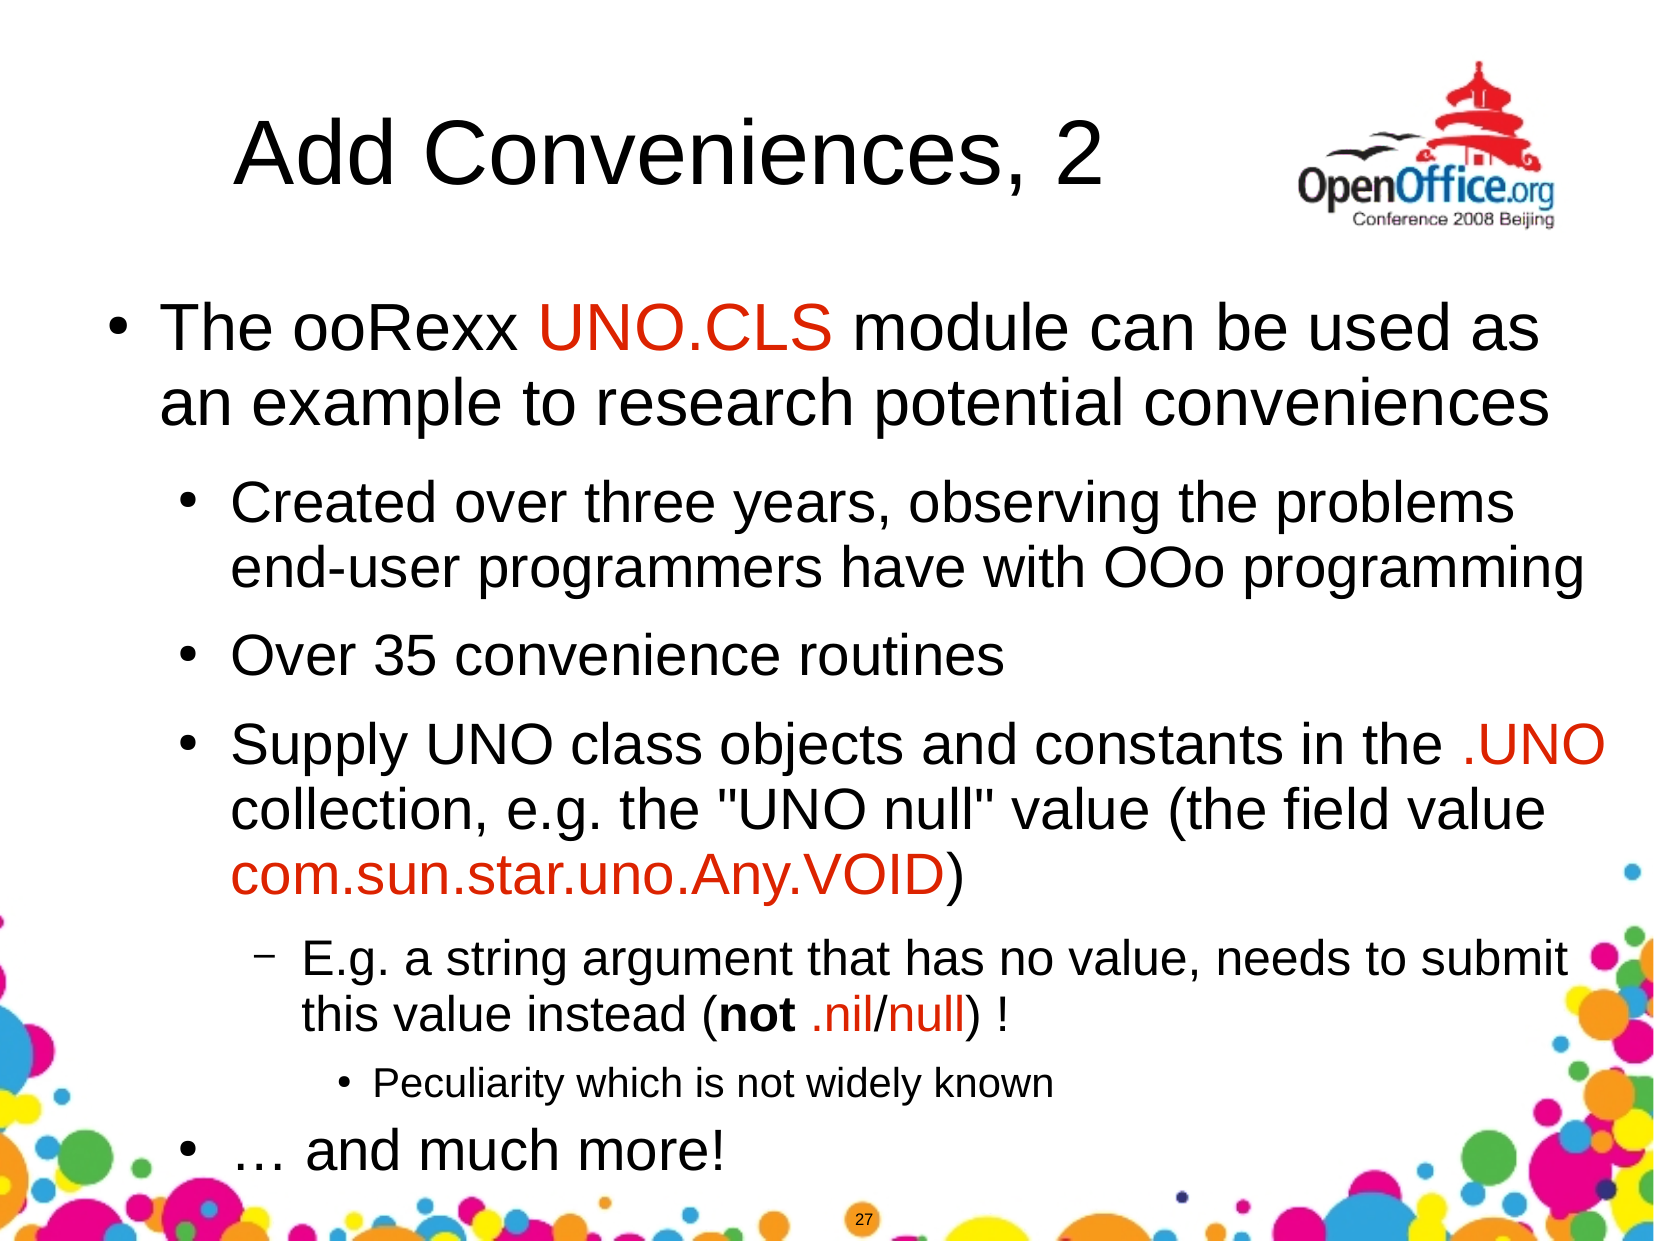

# Add Conveniences, 2
The ooRexx UNO.CLS module can be used as an example to research potential conveniences
Created over three years, observing the problems end-user programmers have with OOo programming
Over 35 convenience routines
Supply UNO class objects and constants in the .UNO collection, e.g. the "UNO null" value (the field value com.sun.star.uno.Any.VOID)
E.g. a string argument that has no value, needs to submit this value instead (not .nil/null) !
Peculiarity which is not widely known
… and much more!
27